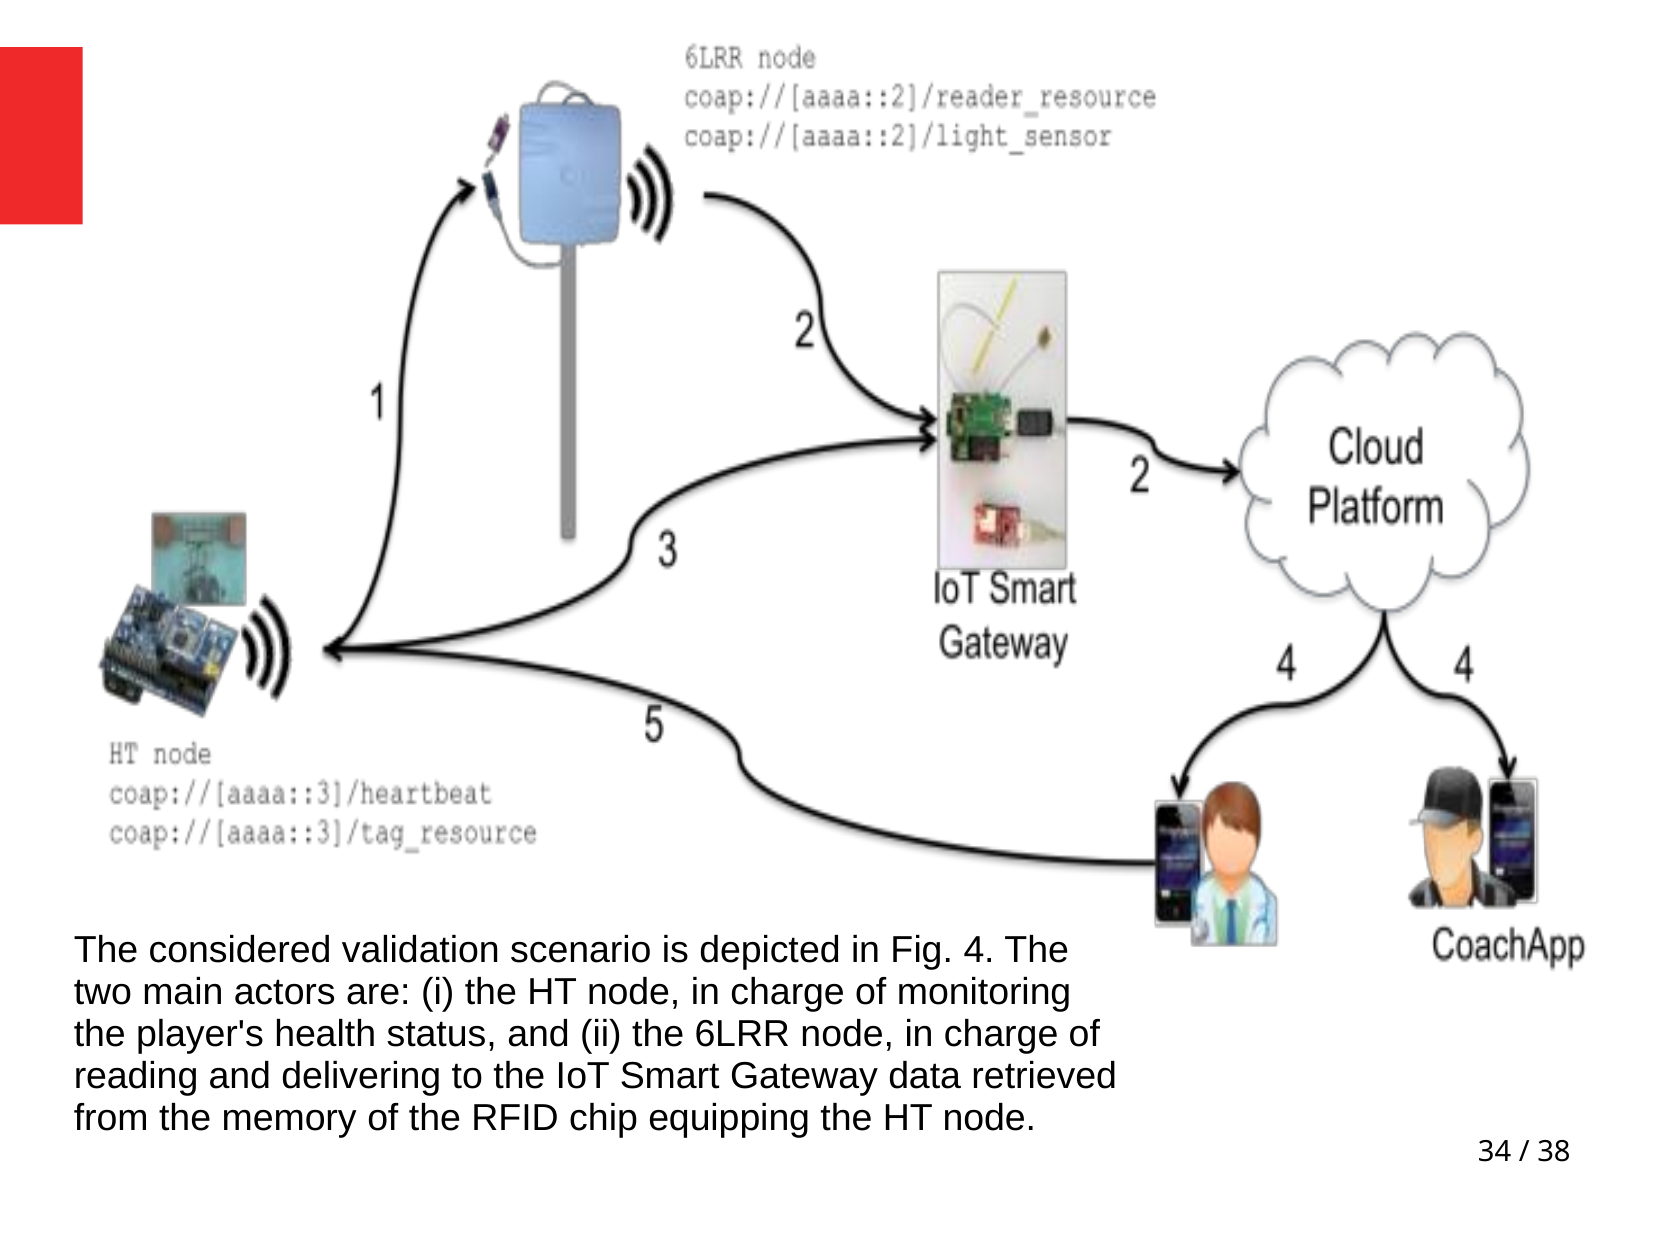

The considered validation scenario is depicted in Fig. 4. The
two main actors are: (i) the HT node, in charge of monitoring
the player's health status, and (ii) the 6LRR node, in charge of
reading and delivering to the IoT Smart Gateway data retrieved
from the memory of the RFID chip equipping the HT node.
34